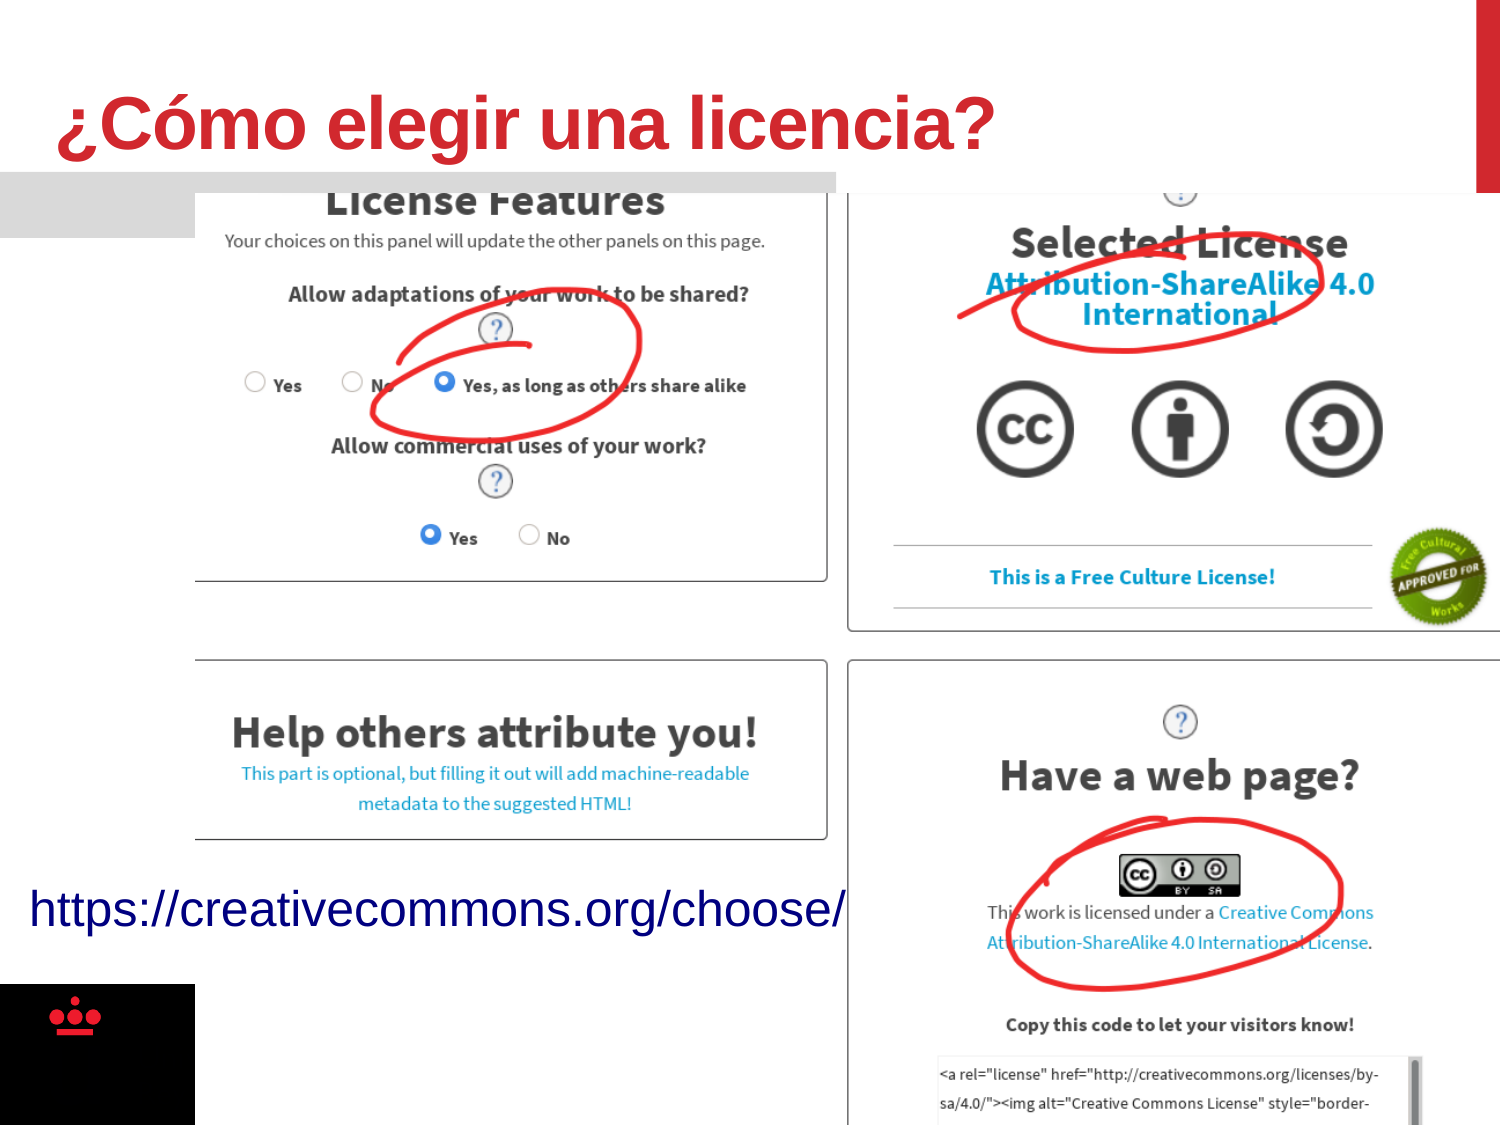

¿Cómo elegir una licencia?
#
https://creativecommons.org/choose/
Oficina de Conocimiento y Cultura Libres
https://urjc.es/ofilibre